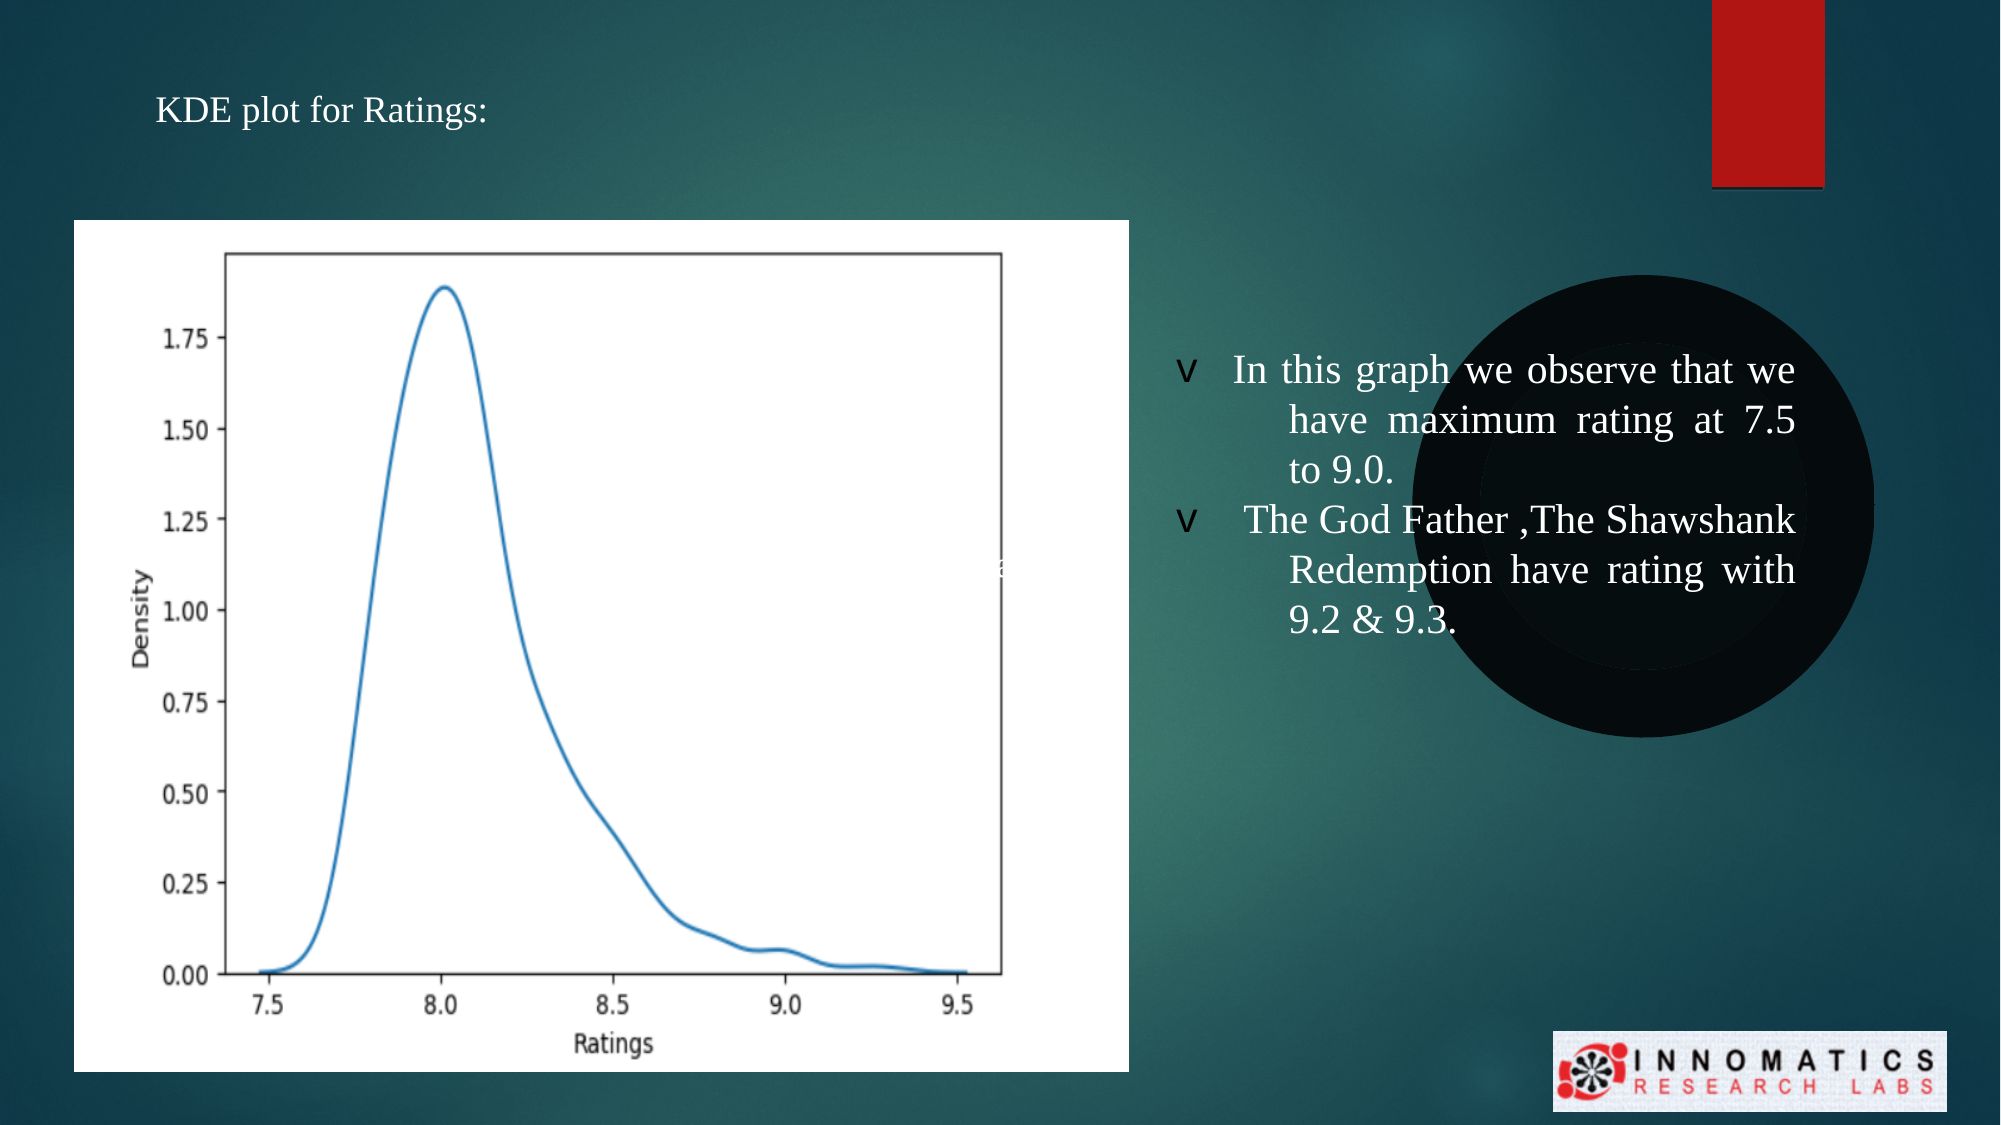

KDE plot for Ratings:
In this graph we observe that we have maximum rating at 7.5 to 9.0.
 The God Father ,The Shawshank Redemption have rating with 9.2 & 9.3.
Bar Chart for Certificate vs Meta score: